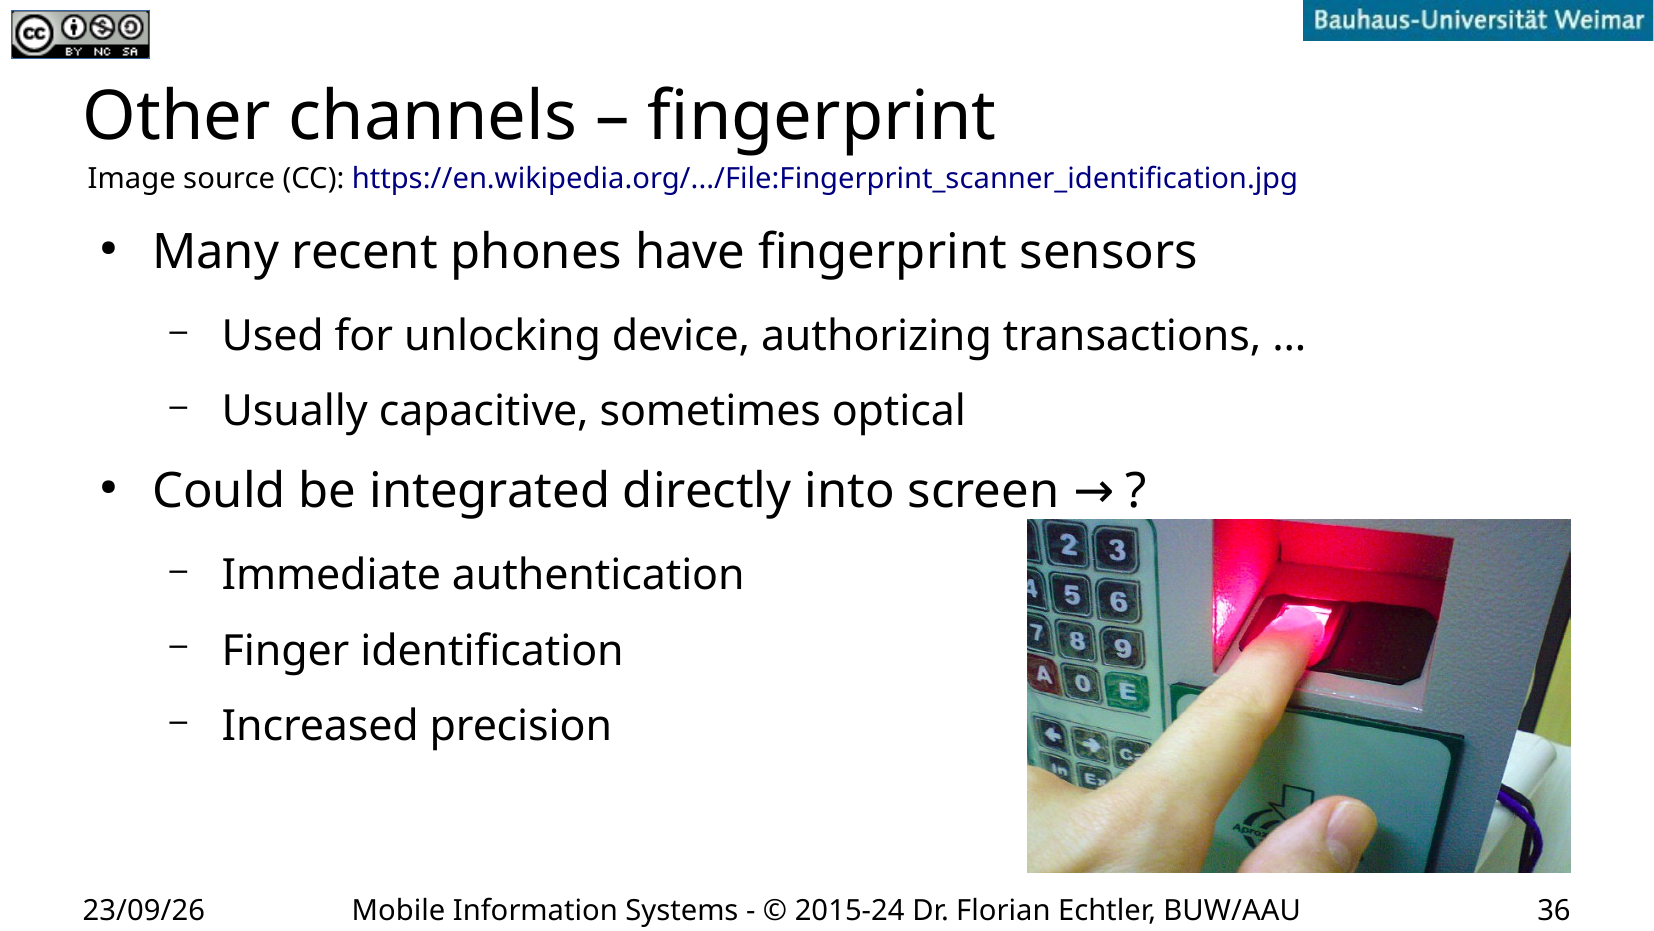

# Other channels – fingerprint
Image source (CC): https://en.wikipedia.org/.../File:Fingerprint_scanner_identification.jpg
Many recent phones have fingerprint sensors
Used for unlocking device, authorizing transactions, …
Usually capacitive, sometimes optical
Could be integrated directly into screen → ?
Immediate authentication
Finger identification
Increased precision
Mobile Information Systems - © 2015-24 Dr. Florian Echtler, BUW/AAU
36